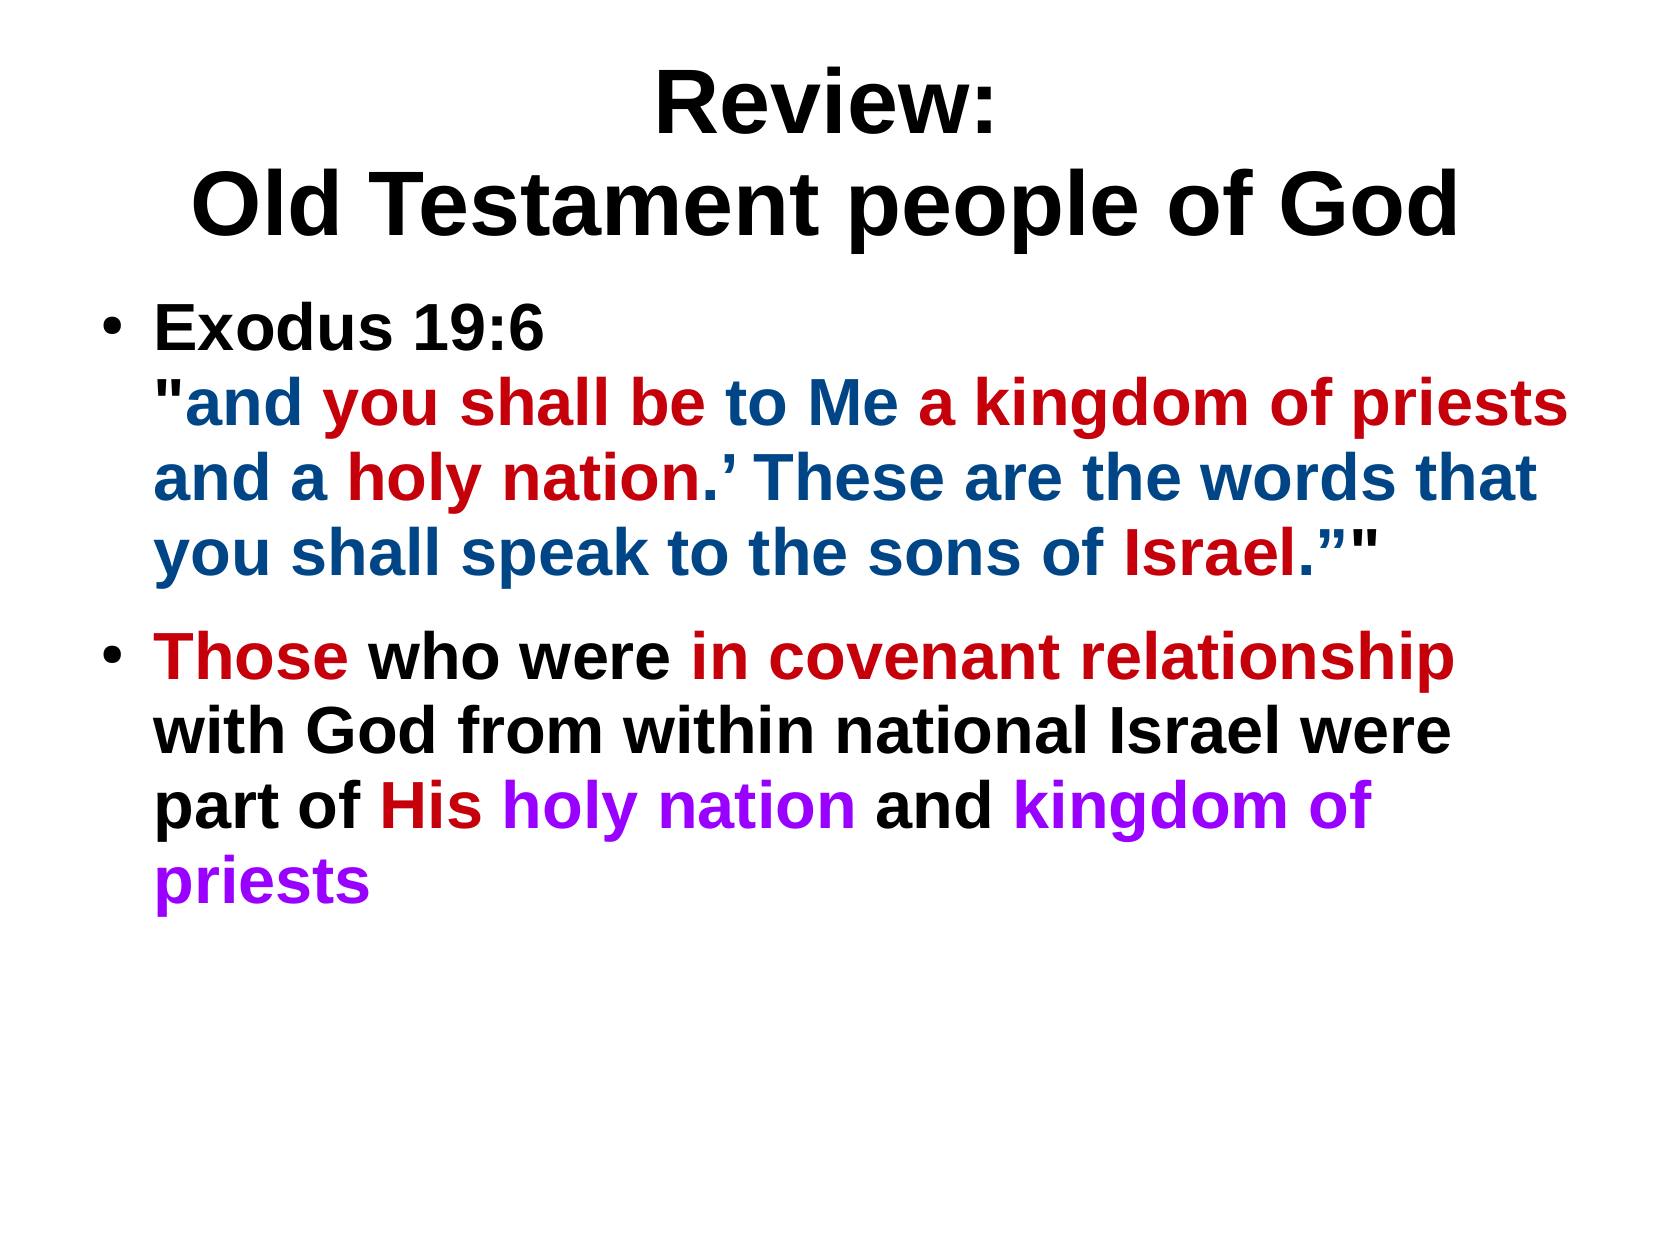

# Review: Old Testament people of God
Exodus 19:6
"and you shall be to Me a kingdom of priests and a holy nation.’ These are the words that you shall speak to the sons of Israel.”"
Those who were in covenant relationship with God from within national Israel were part of His holy nation and kingdom of priests